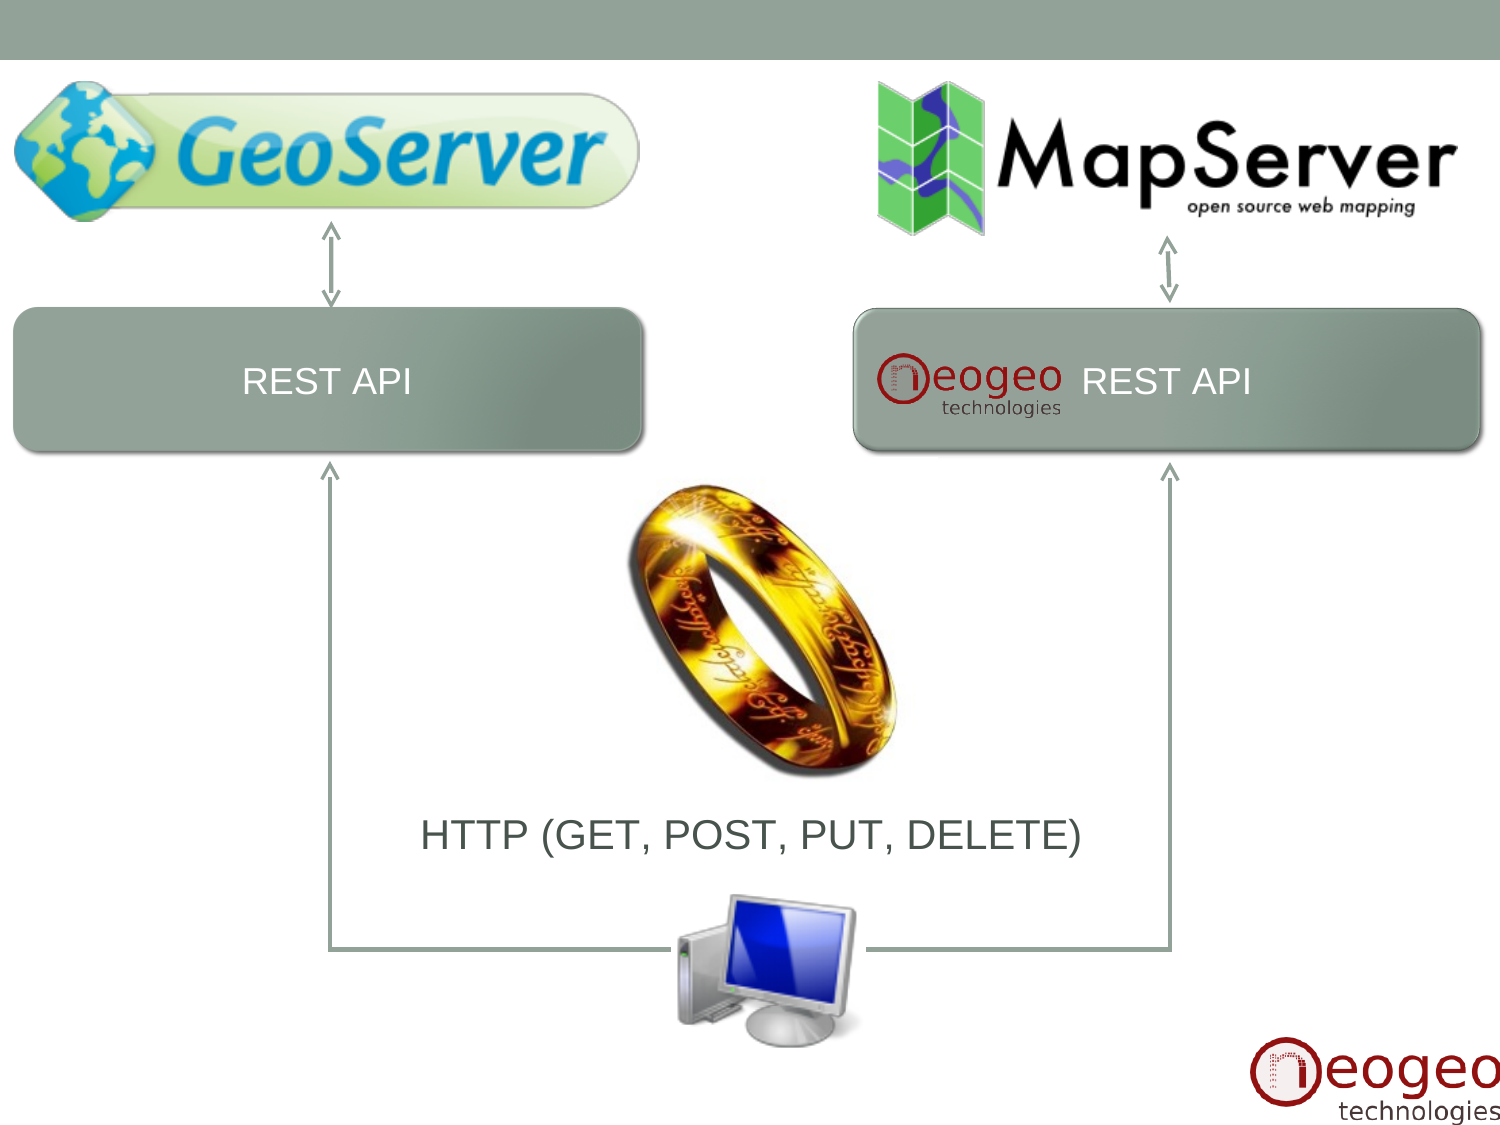

REST API
REST API
HTTP (GET, POST, PUT, DELETE)